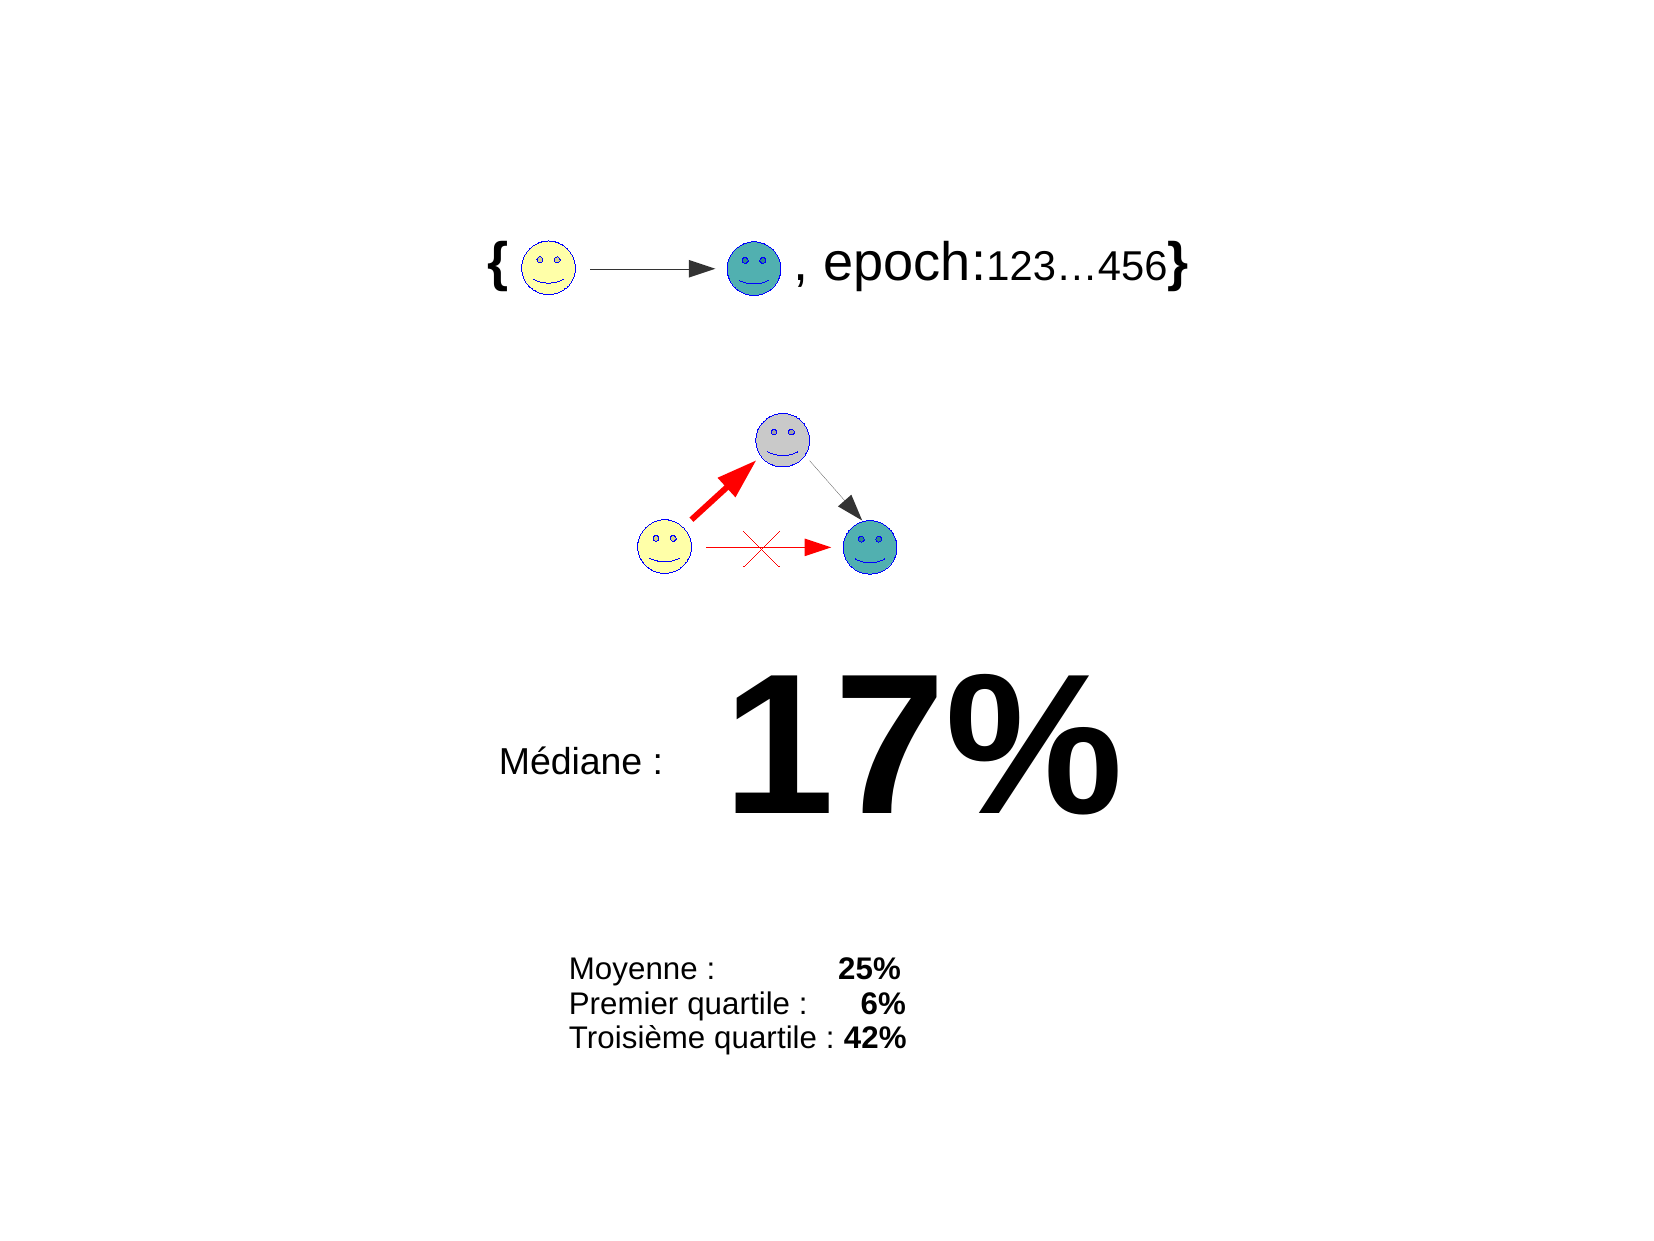

{ , epoch:123…456}
17%
Médiane :
Moyenne : 25%
Premier quartile : 6%
Troisième quartile : 42%